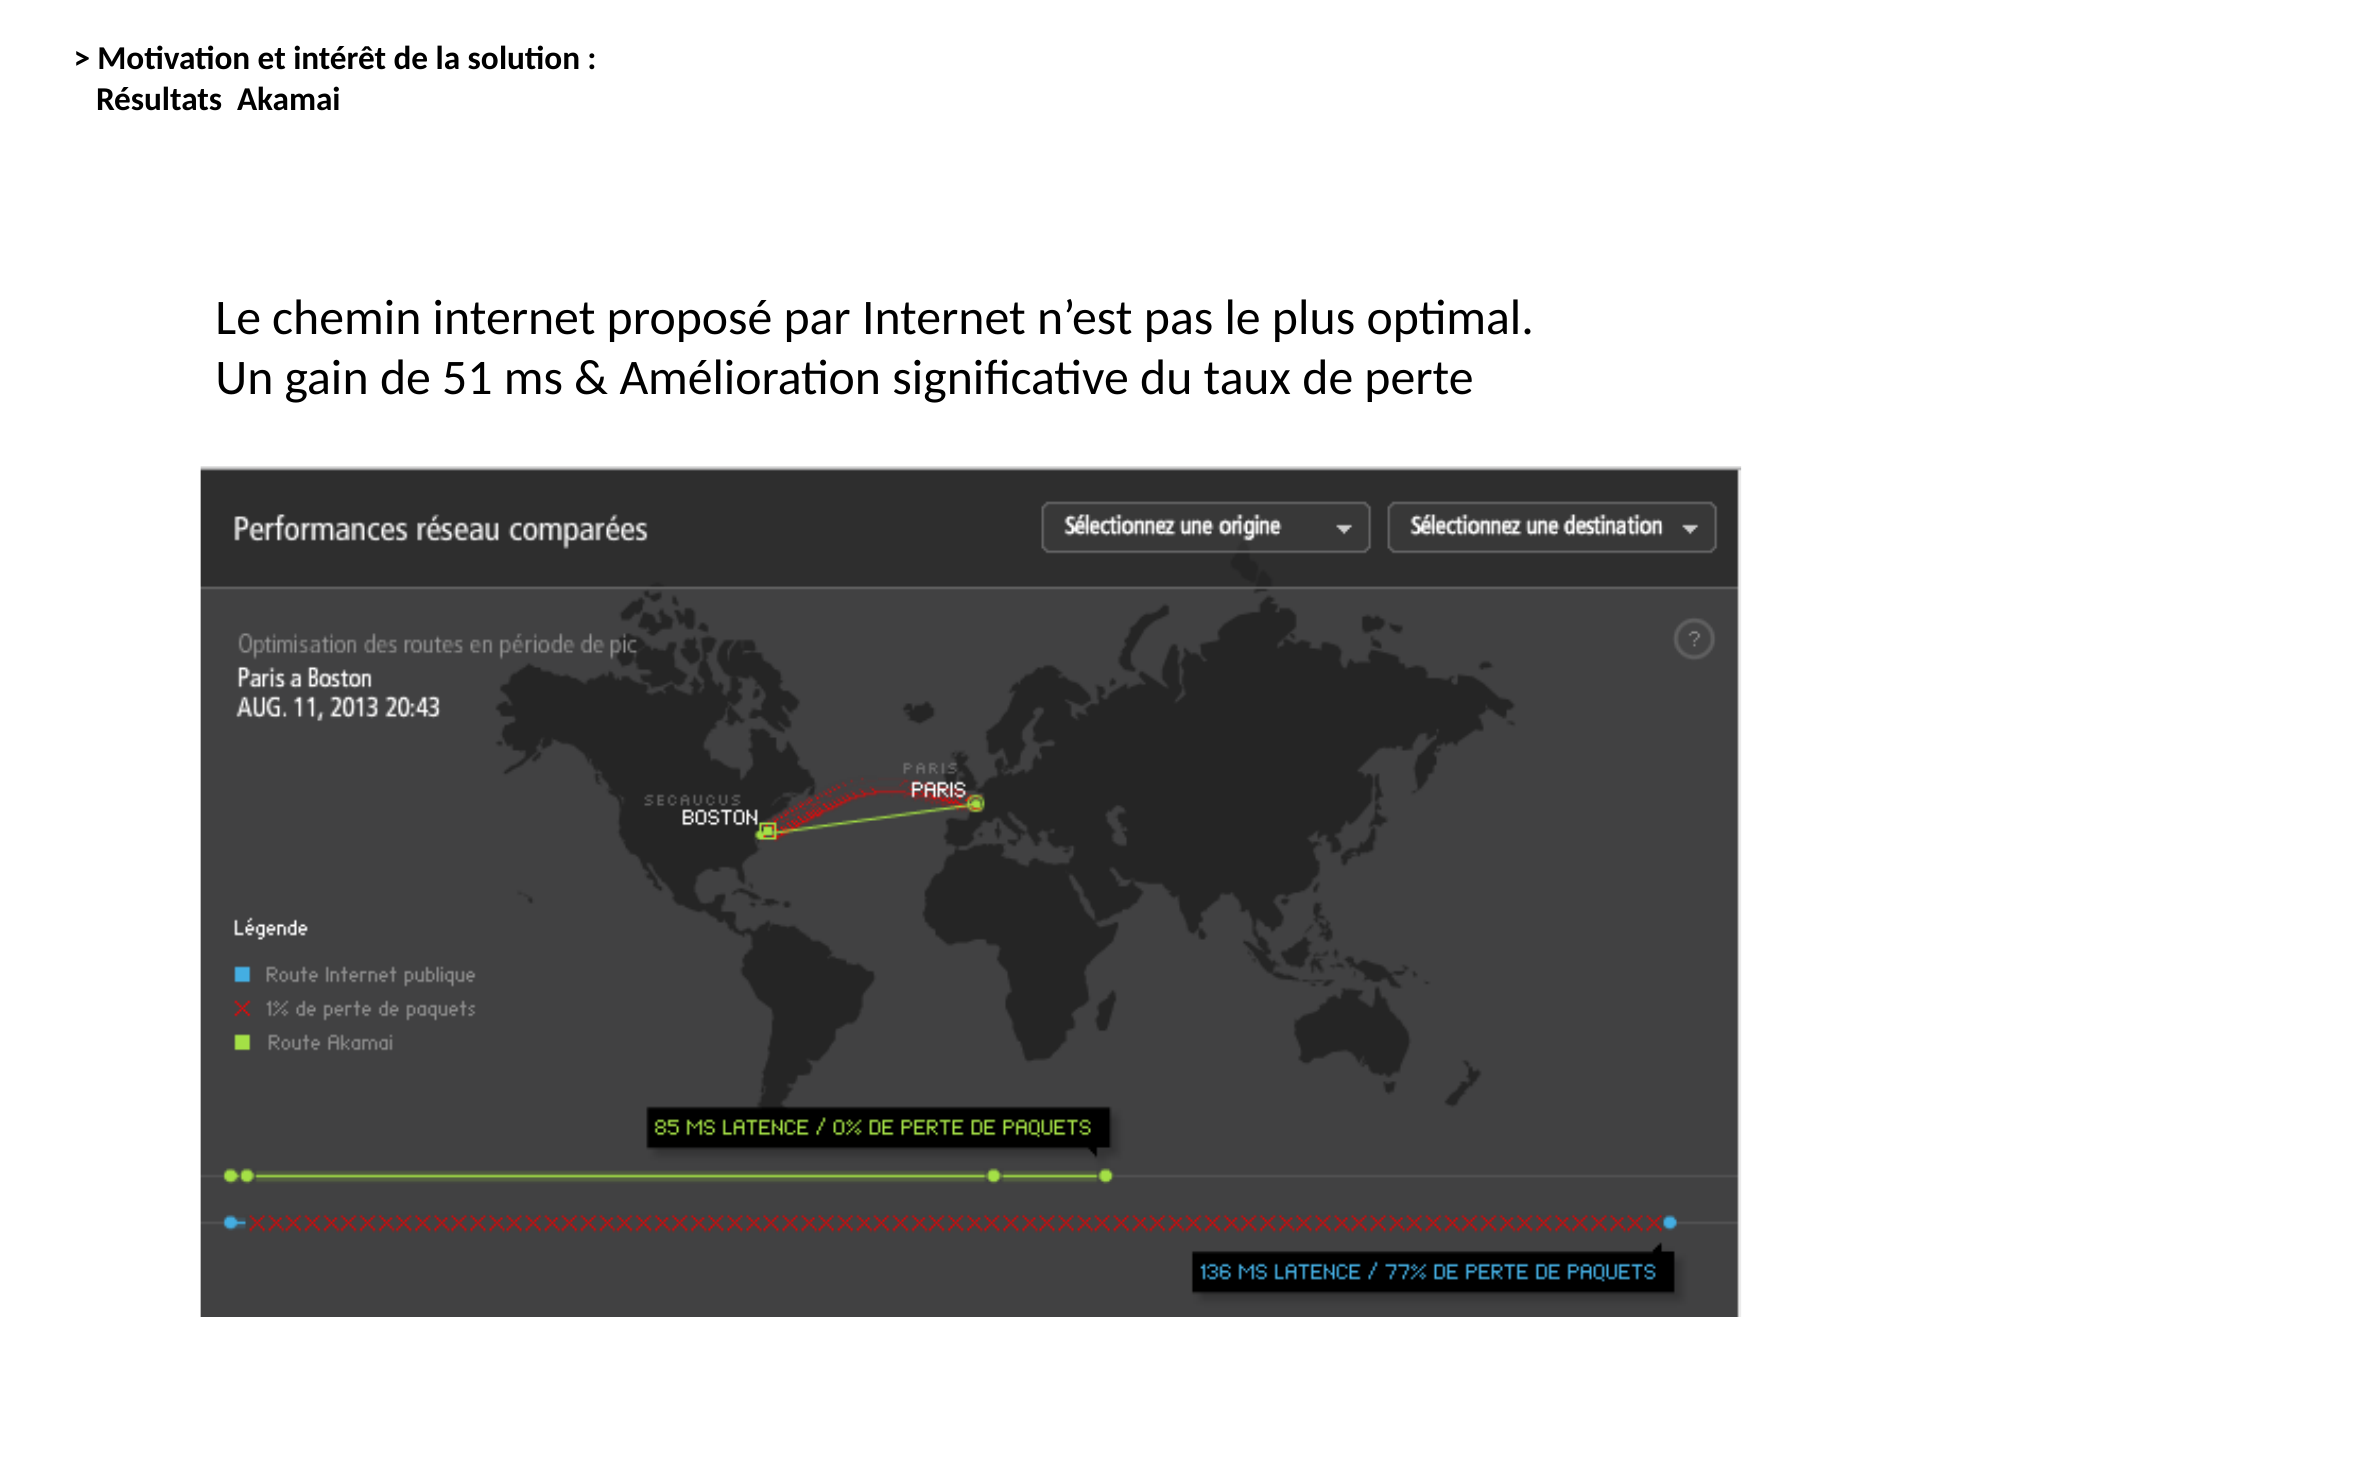

> Motivation et intérêt de la solution :
 Résultats Akamai
Le chemin internet proposé par Internet n’est pas le plus optimal.
Un gain de 51 ms & Amélioration significative du taux de perte